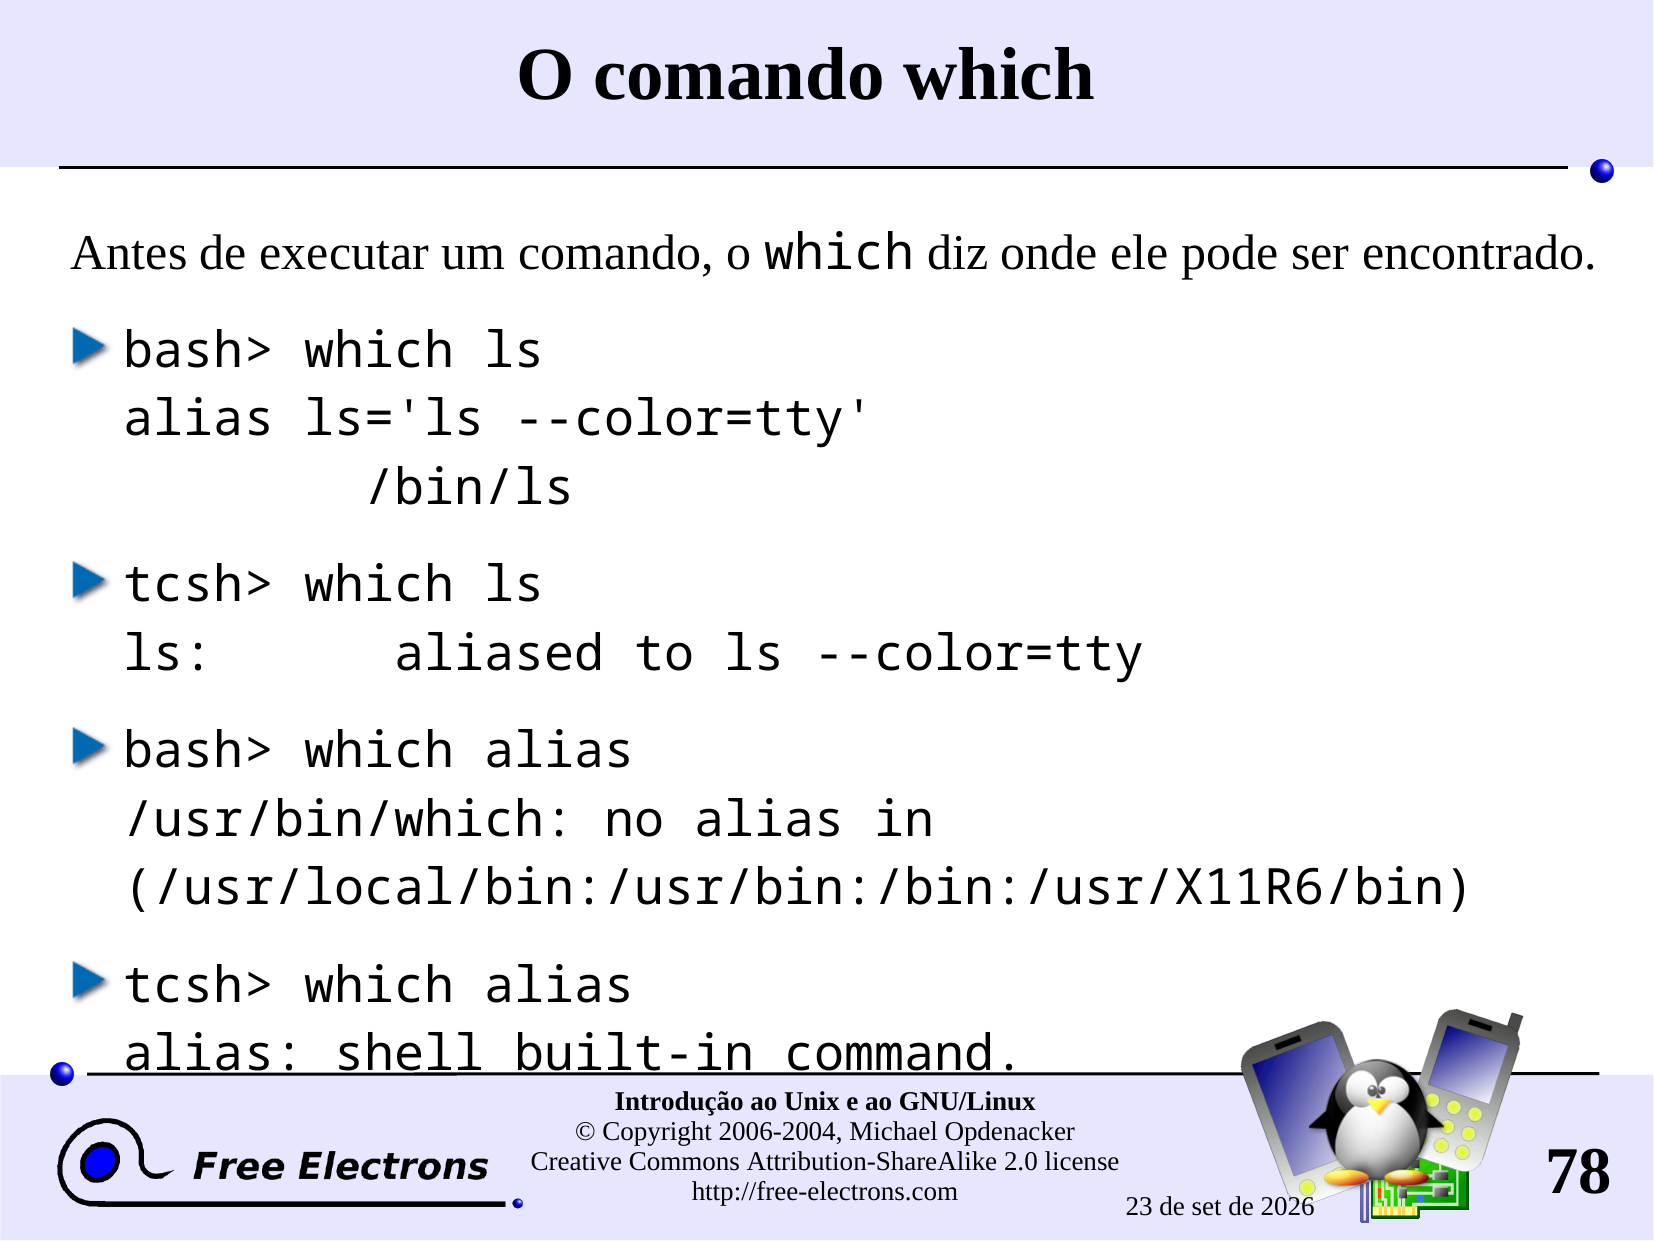

# O comando which
Antes de executar um comando, o which diz onde ele pode ser encontrado.
bash> which ls
alias ls='ls --color=tty'
 /bin/ls
tcsh> which ls
ls: aliased to ls --color=tty
bash> which alias
/usr/bin/which: no alias in (/usr/local/bin:/usr/bin:/bin:/usr/X11R6/bin)
tcsh> which alias
alias: shell built-in command.